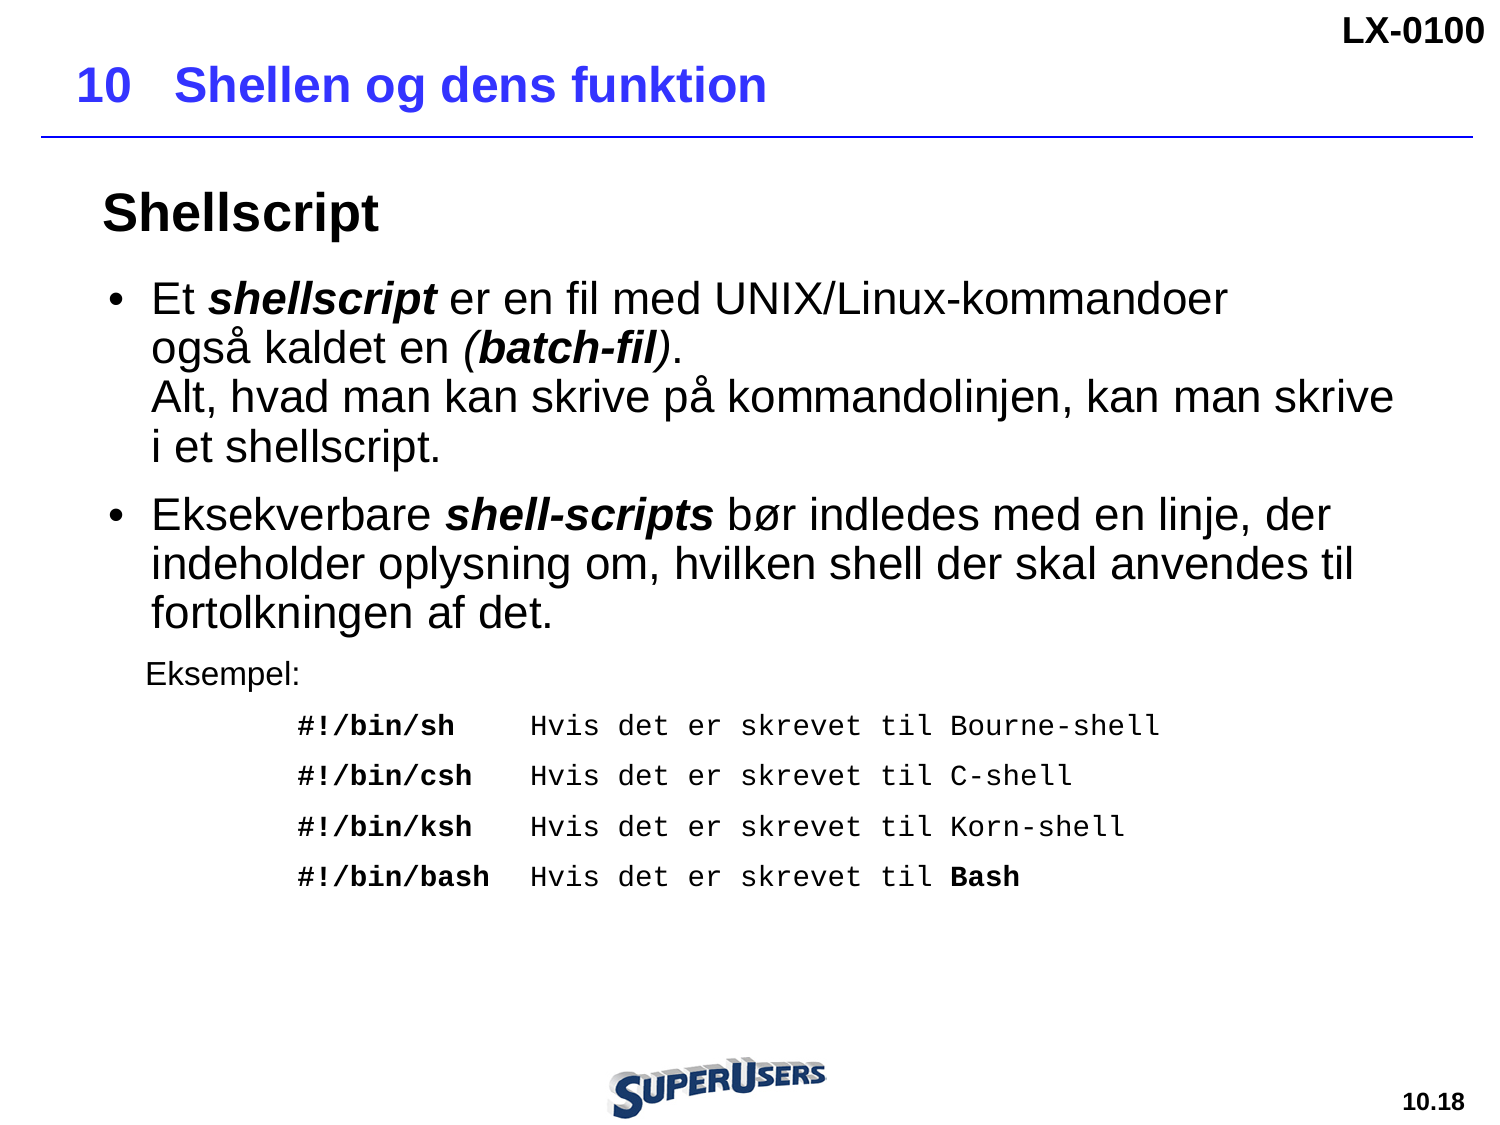

# 10 Shellen og dens funktion
Shellscript
Et shellscript er en fil med UNIX/Linux-kommandoer
også kaldet en (batch-fil).
Alt, hvad man kan skrive på kommandolinjen, kan man skrive i et shellscript.
Eksekverbare shell-scripts bør indledes med en linje, der indeholder oplysning om, hvilken shell der skal anvendes til fortolkningen af det.
 Eksempel:
 		#!/bin/sh	Hvis det er skrevet til Bourne-shell
 		#!/bin/csh	Hvis det er skrevet til C-shell
 		#!/bin/ksh	Hvis det er skrevet til Korn-shell
 		#!/bin/bash	Hvis det er skrevet til Bash